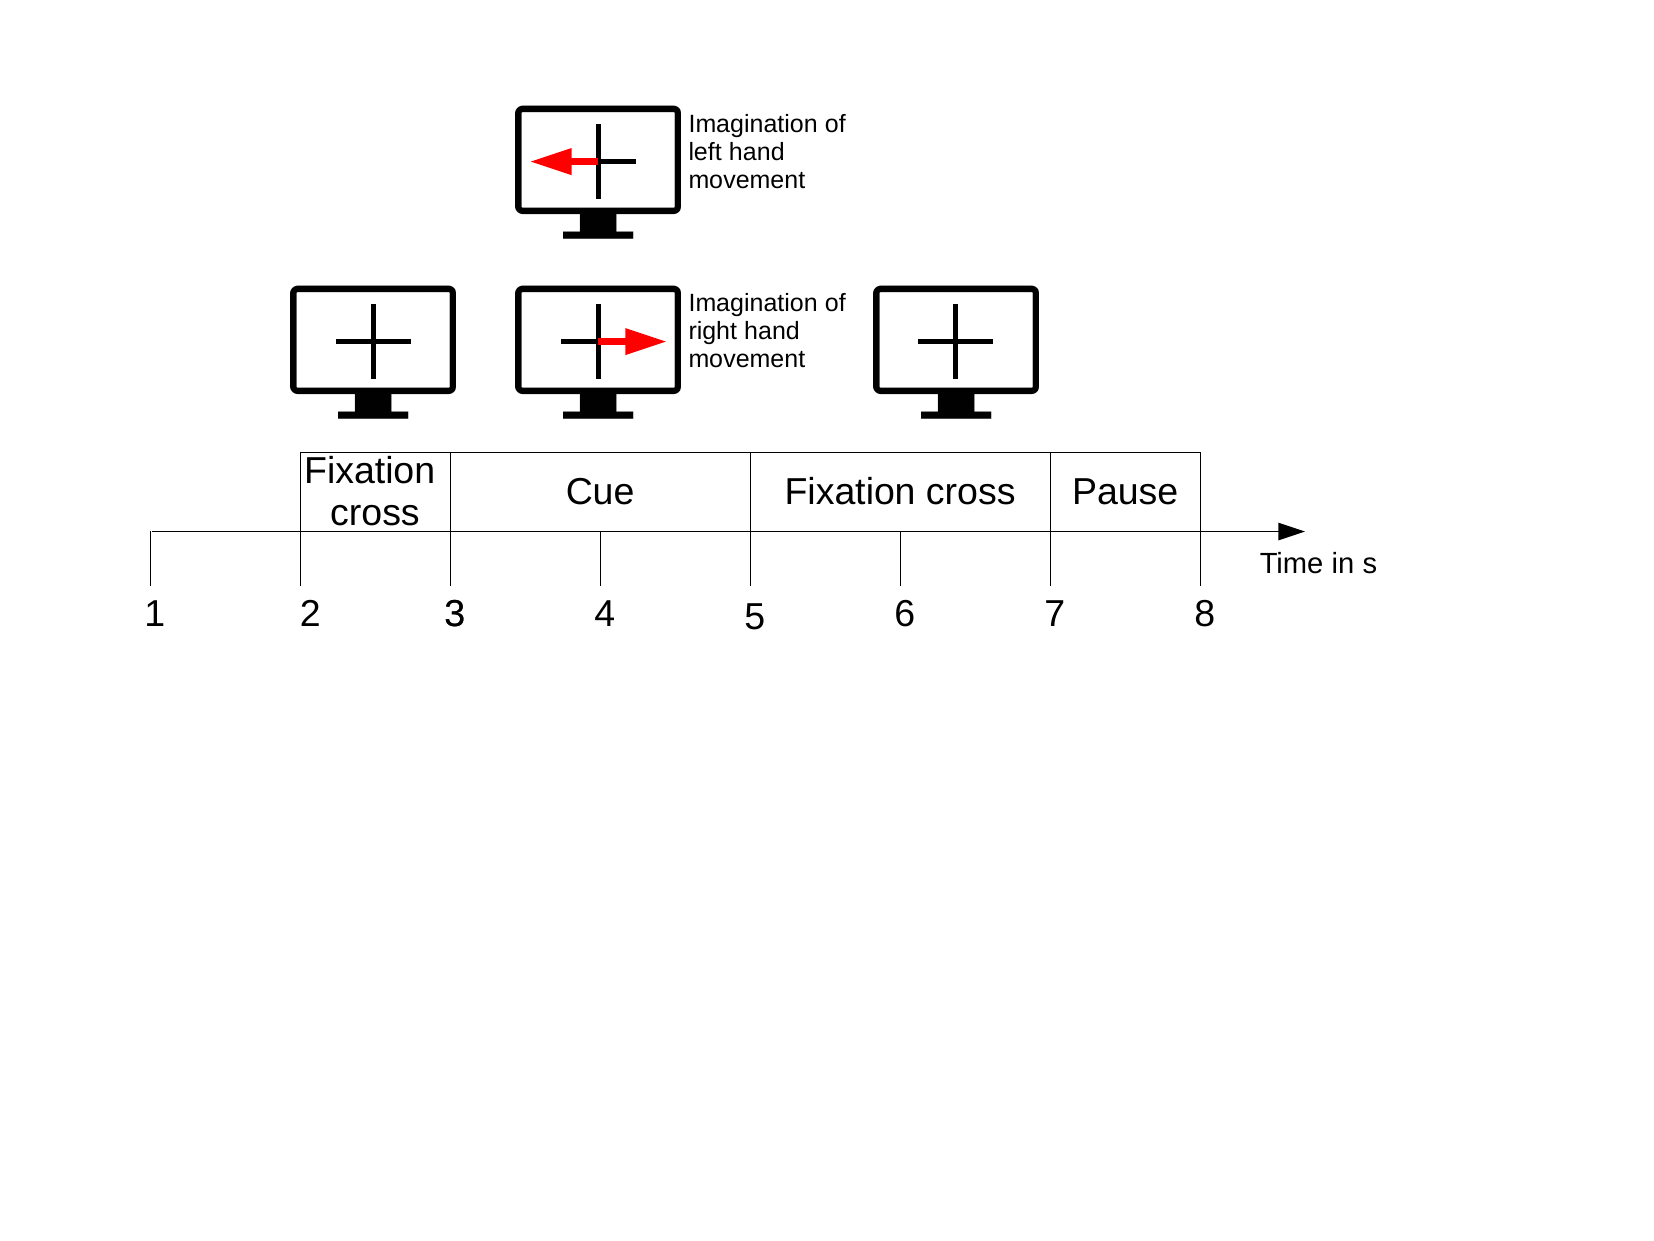

Imagination of left hand movement
Imagination of right hand movement
Fixation
cross
Cue
Fixation cross
Pause
Time in s
1
2
3
3
4
6
7
8
5